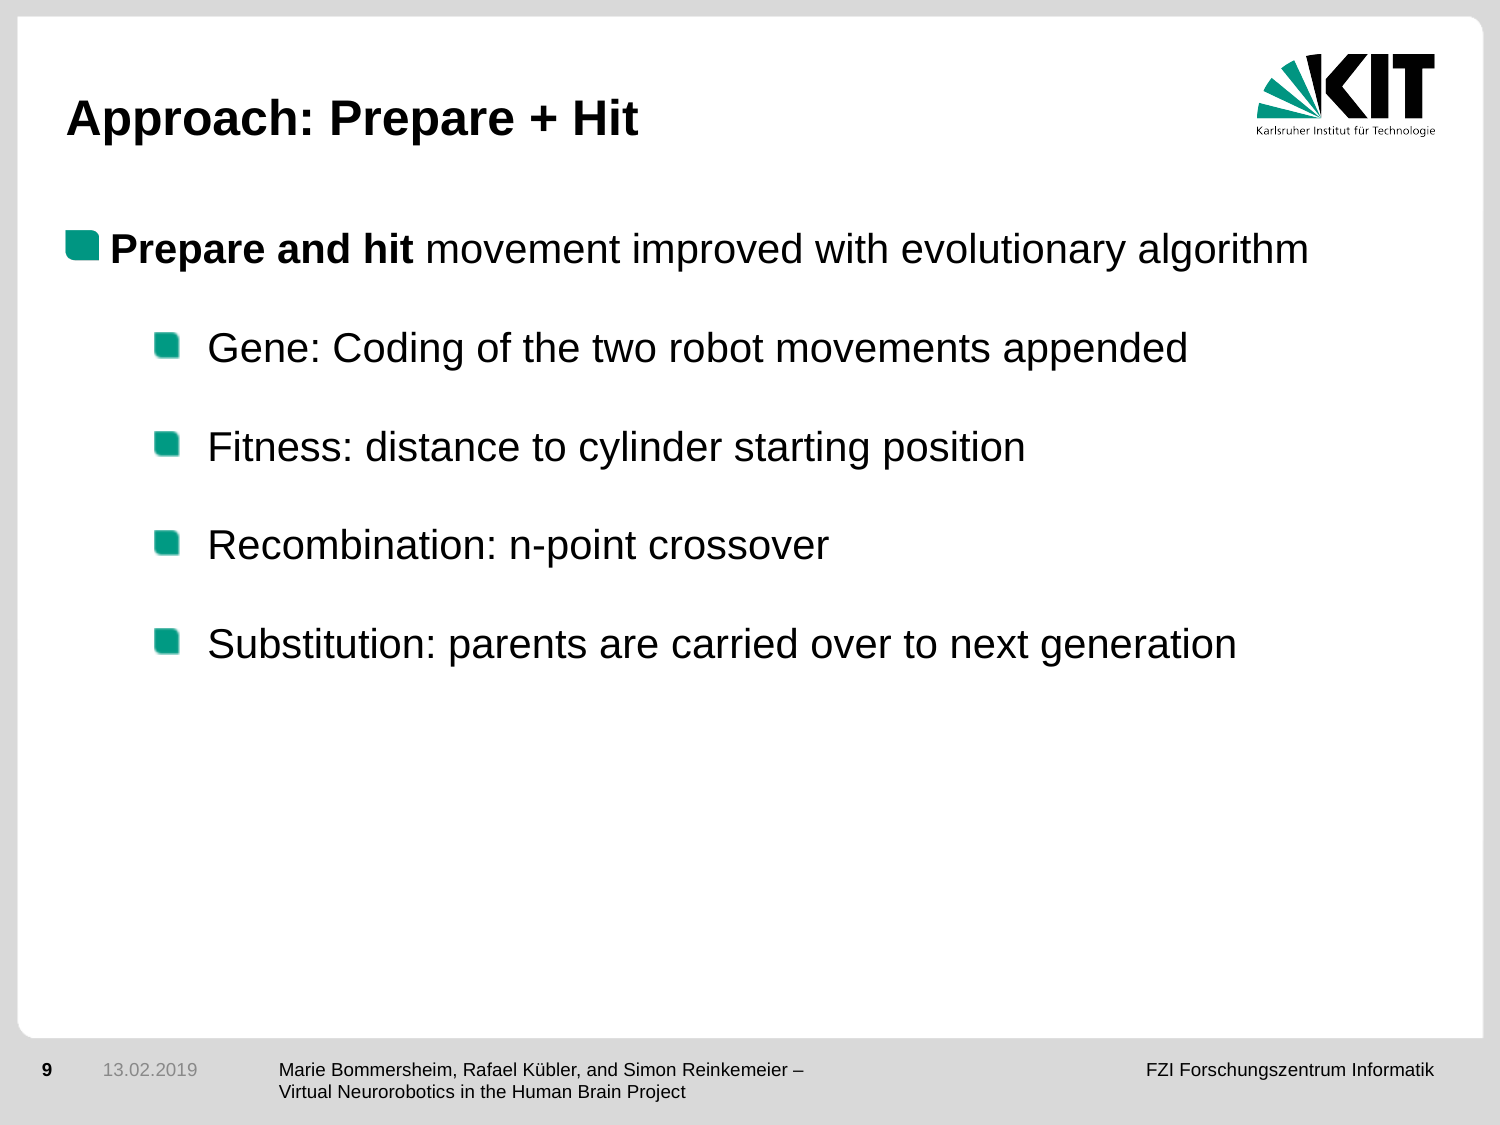

Approach: Prepare + Hit
# Prepare and hit movement improved with evolutionary algorithm
Gene: Coding of the two robot movements appended
Fitness: distance to cylinder starting position
Recombination: n-point crossover
Substitution: parents are carried over to next generation
13.02.2019